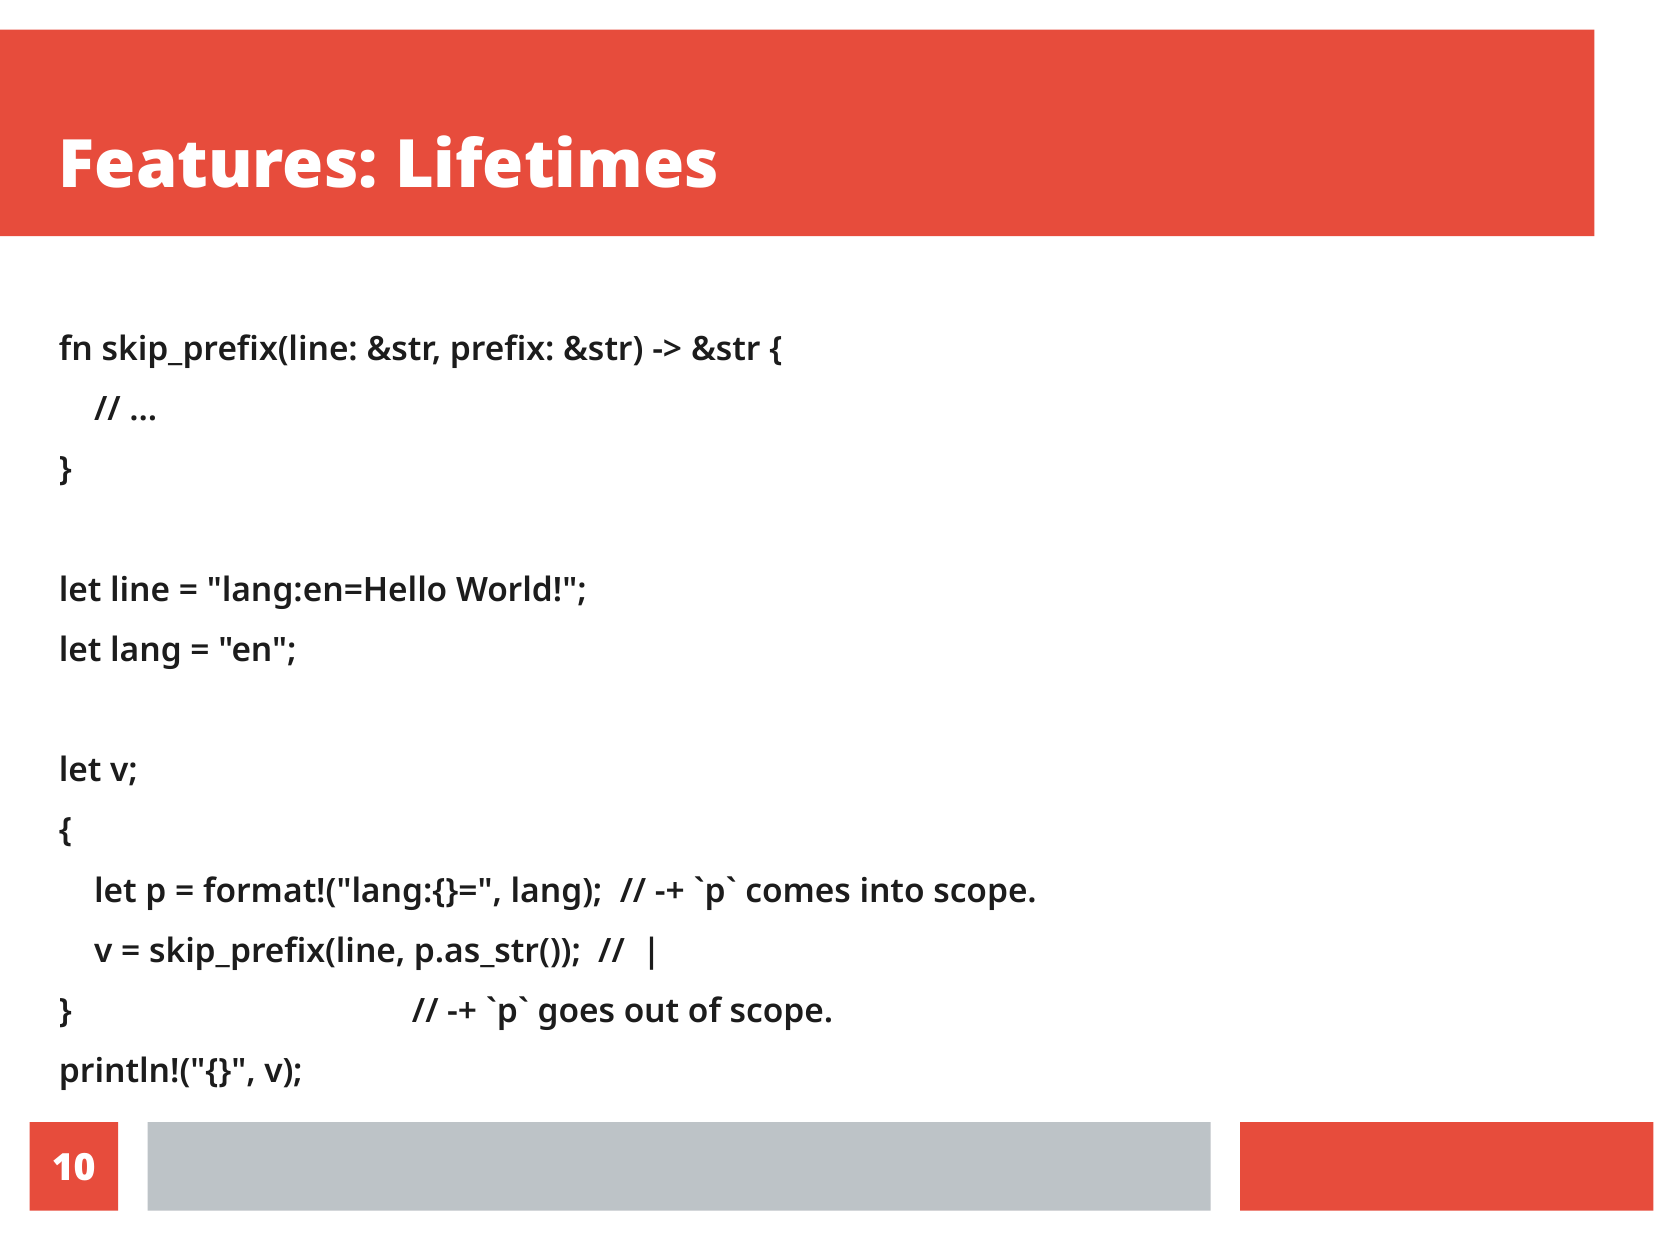

# Features: Lifetimes
fn skip_prefix(line: &str, prefix: &str) -> &str {
 // ...
}
let line = "lang:en=Hello World!";
let lang = "en";
let v;
{
 let p = format!("lang:{}=", lang); // -+ `p` comes into scope.
 v = skip_prefix(line, p.as_str()); // |
} // -+ `p` goes out of scope.
println!("{}", v);
10